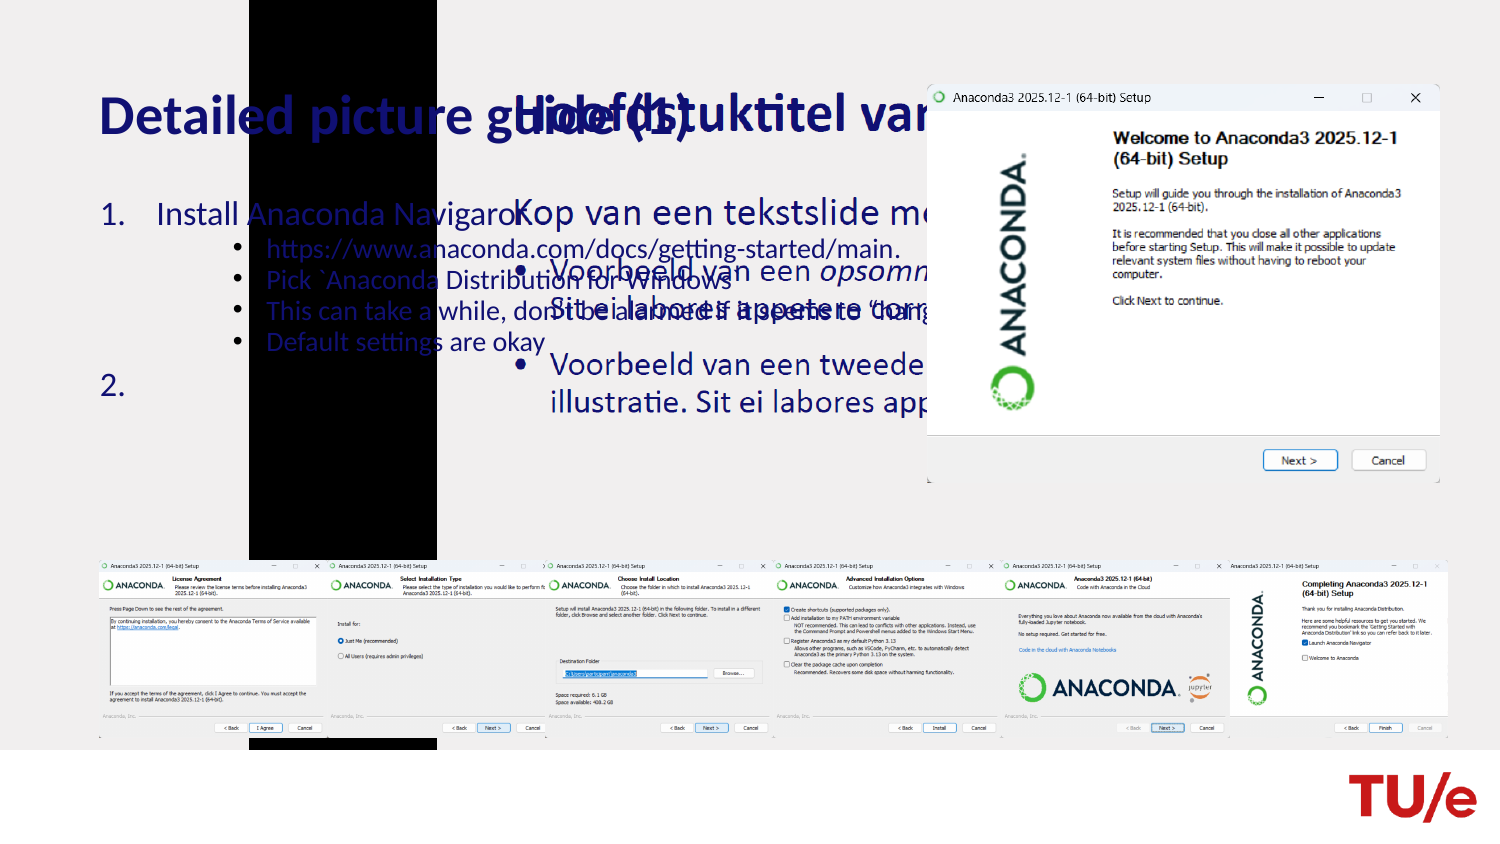

# Detailed picture guide (1)
Install Anaconda Navigaror
https://www.anaconda.com/docs/getting-started/main.
Pick `Anaconda Distribution for Windows`
This can take a while, don’t be alarmed if it seems to “hang”
Default settings are okay